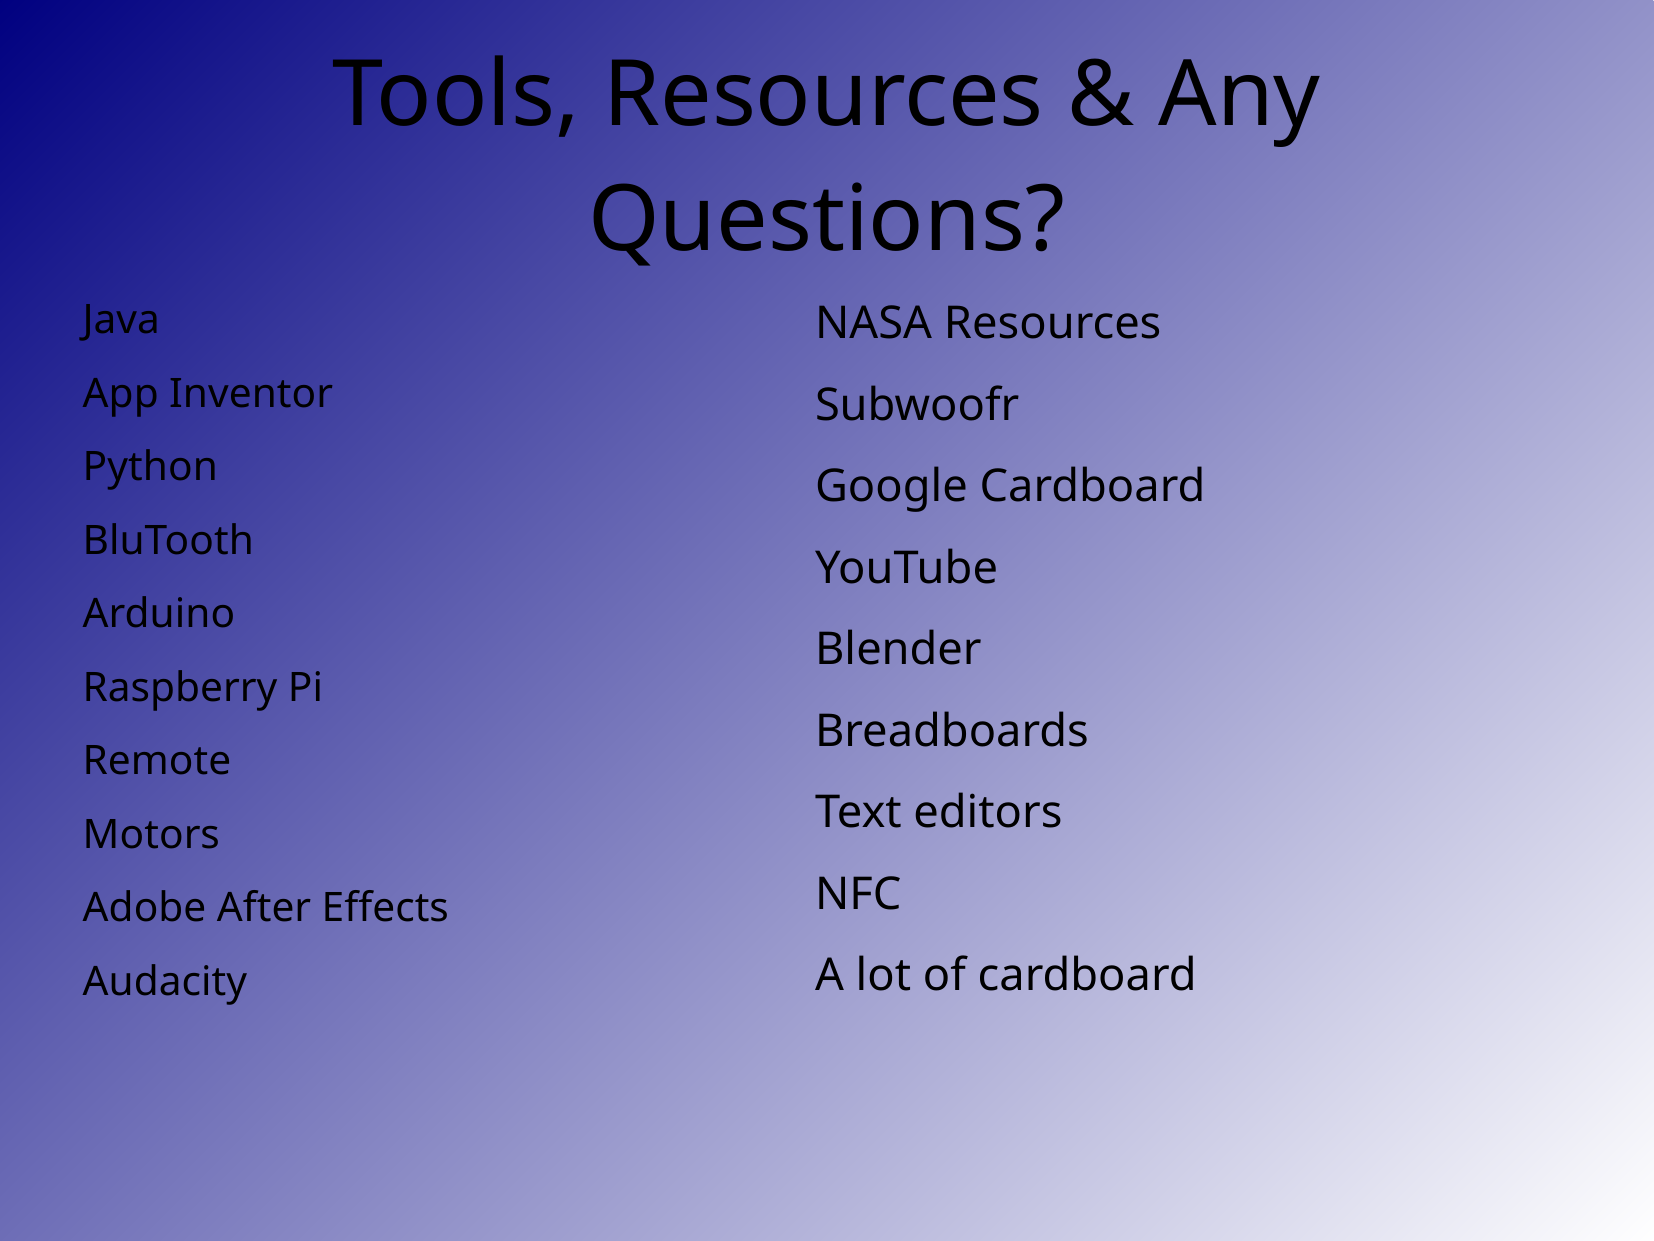

# Tools, Resources & Any Questions?
Java
App Inventor
Python
BluTooth
Arduino
Raspberry Pi
Remote
Motors
Adobe After Effects
Audacity
NASA Resources
Subwoofr
Google Cardboard
YouTube
Blender
Breadboards
Text editors
NFC
A lot of cardboard